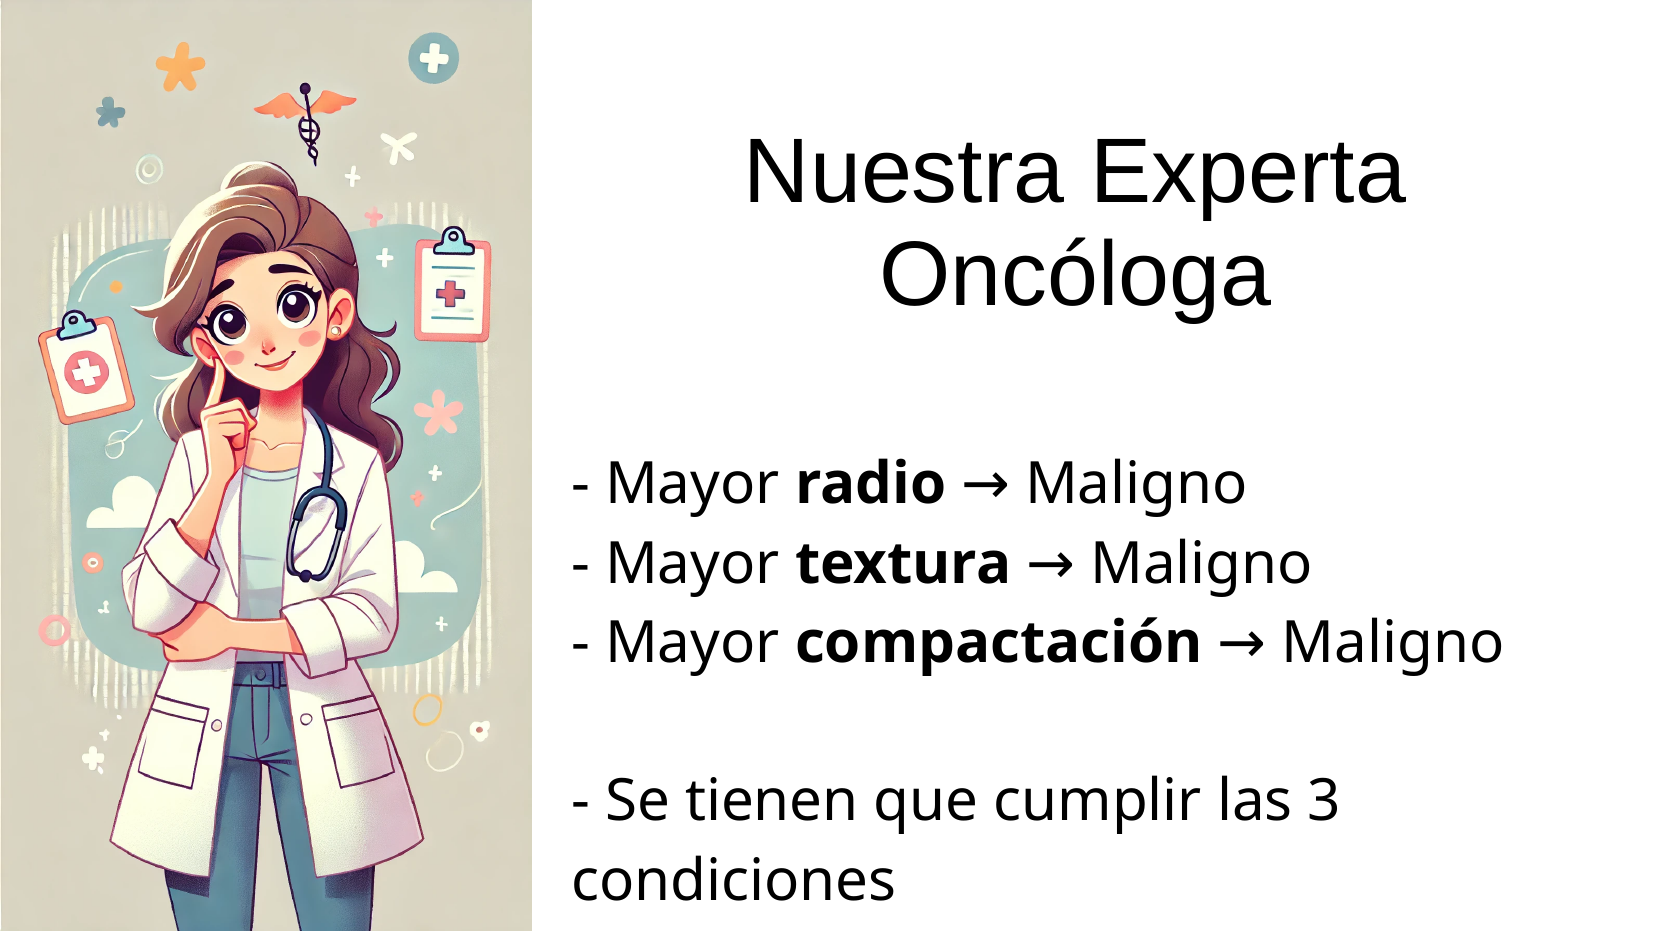

# Nuestra Experta Oncóloga
- Mayor radio → Maligno
- Mayor textura → Maligno
- Mayor compactación → Maligno
- Se tienen que cumplir las 3 condiciones